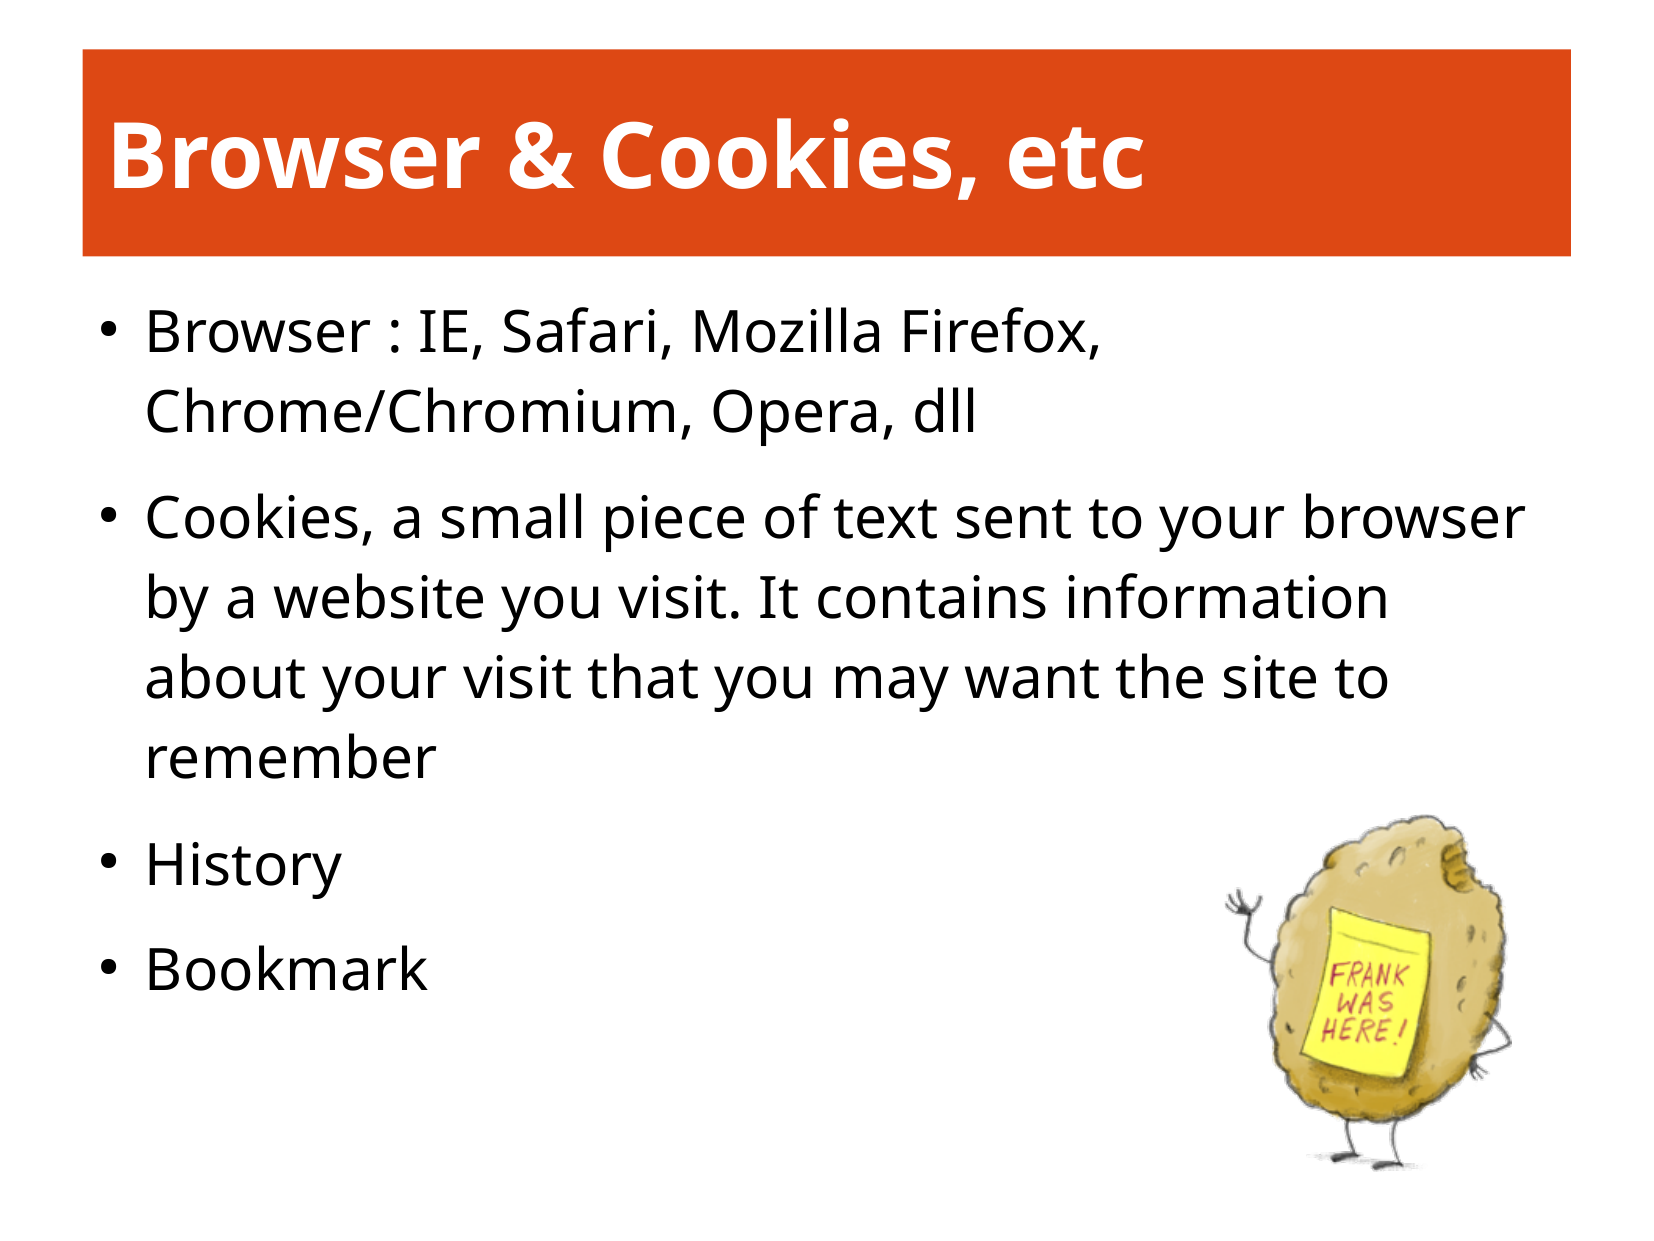

# Browser & Cookies, etc
Browser : IE, Safari, Mozilla Firefox, Chrome/Chromium, Opera, dll
Cookies, a small piece of text sent to your browser by a website you visit. It contains information about your visit that you may want the site to remember
History
Bookmark